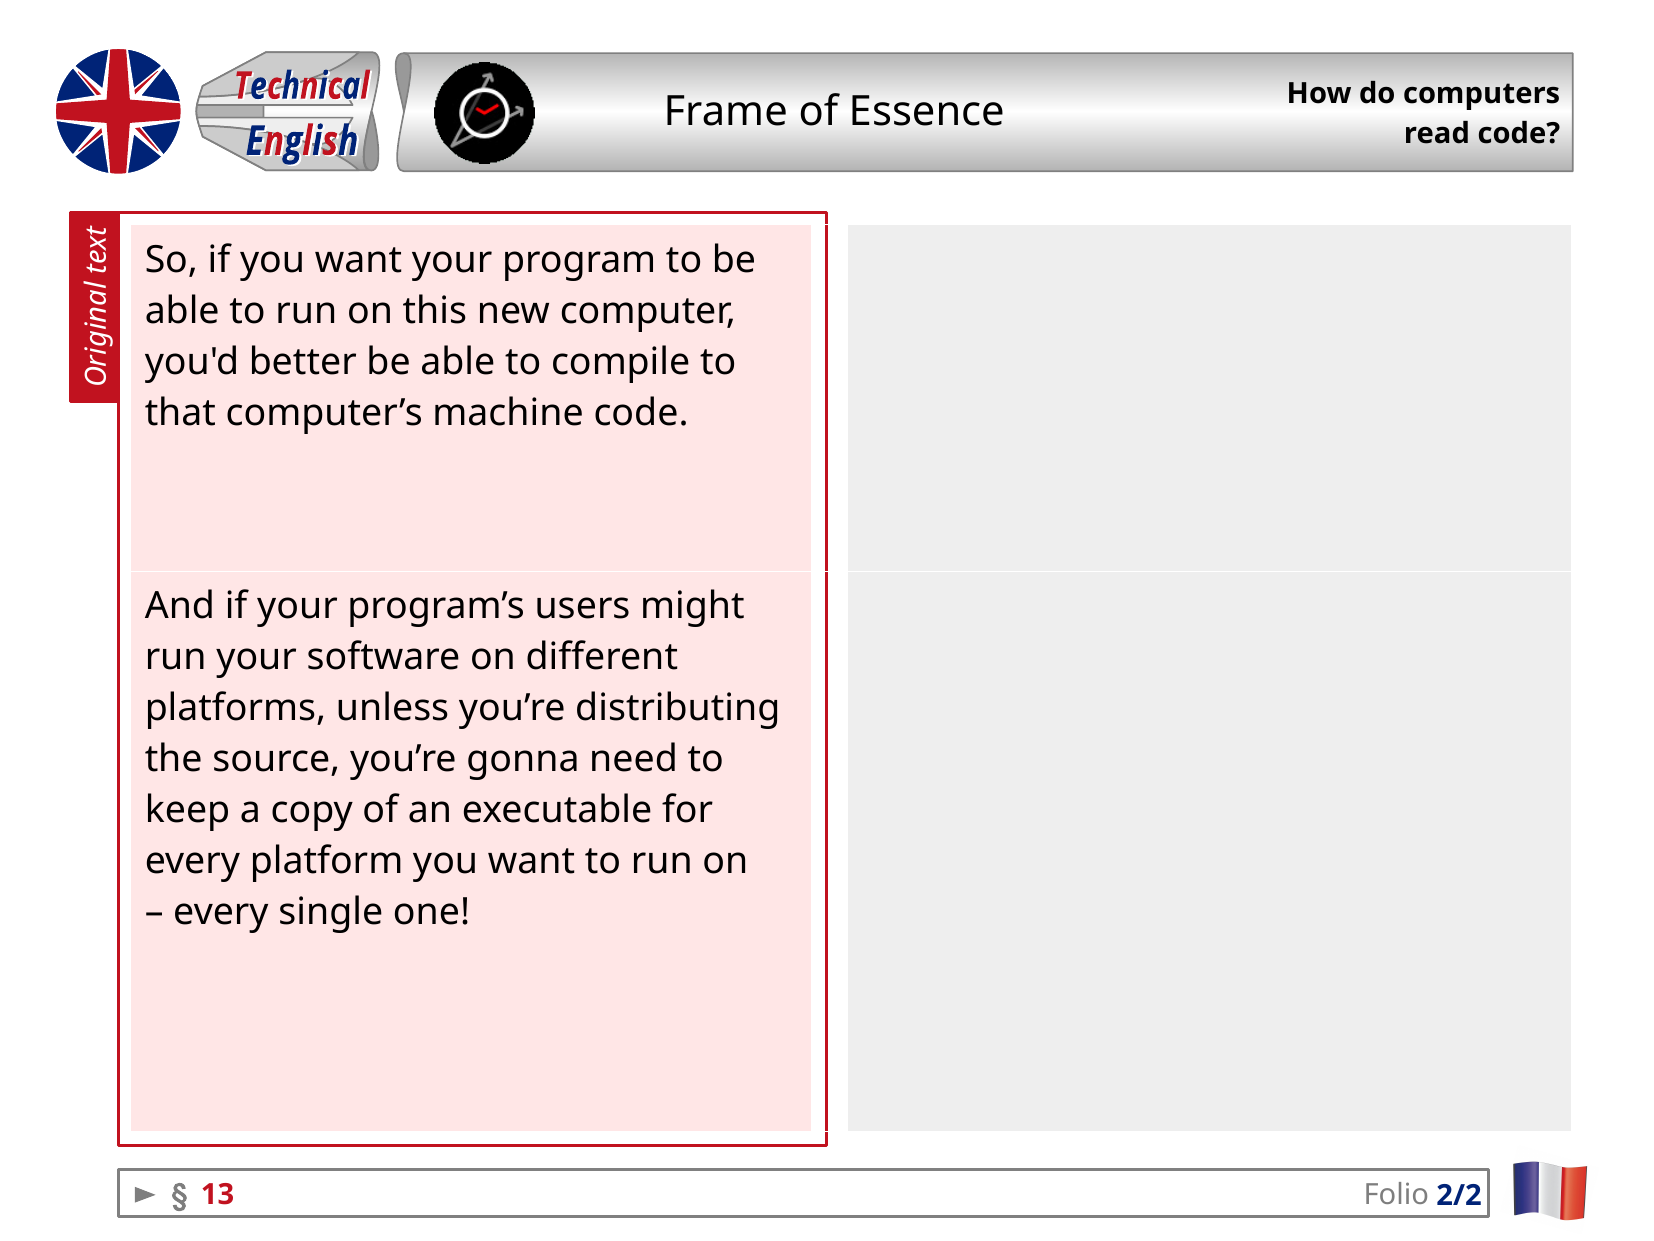

#
| So, if you want your program to be able to run on this new computer, you'd better be able to compile to that computer’s machine code. | | |
| --- | --- | --- |
| And if your program’s users might run your software on different platforms, unless you’re distributing the source, you’re gonna need to keep a copy of an executable for every platform you want to run on – every single one! | | |
13
2/2